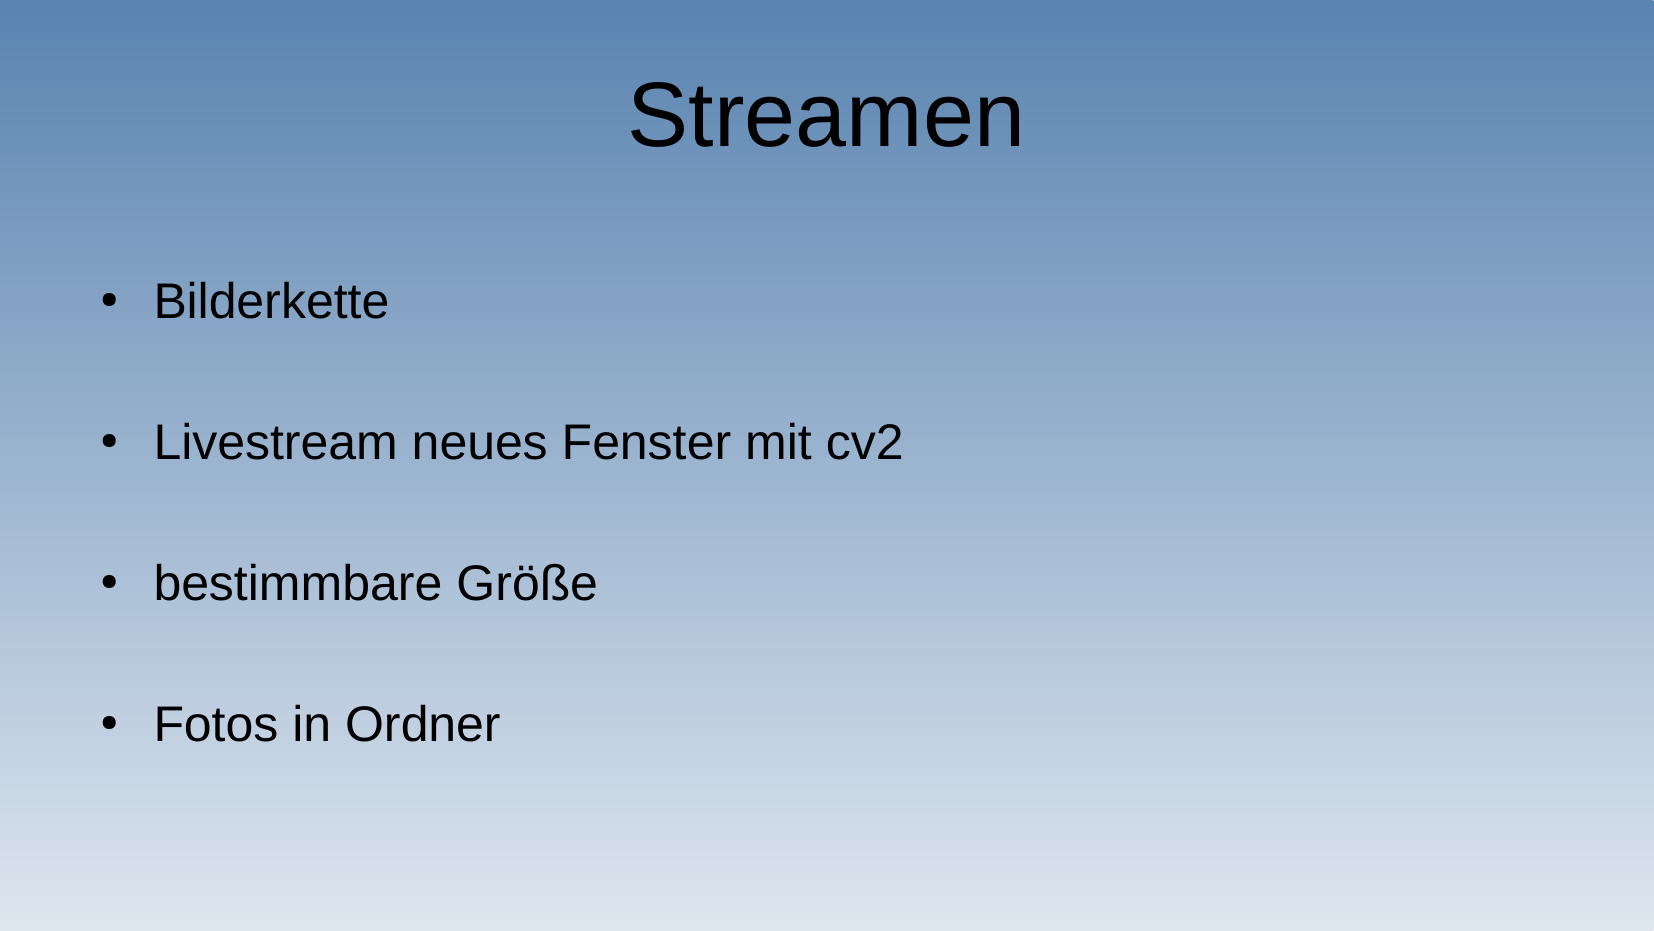

# Streamen
Bilderkette
Livestream neues Fenster mit cv2
bestimmbare Größe
Fotos in Ordner